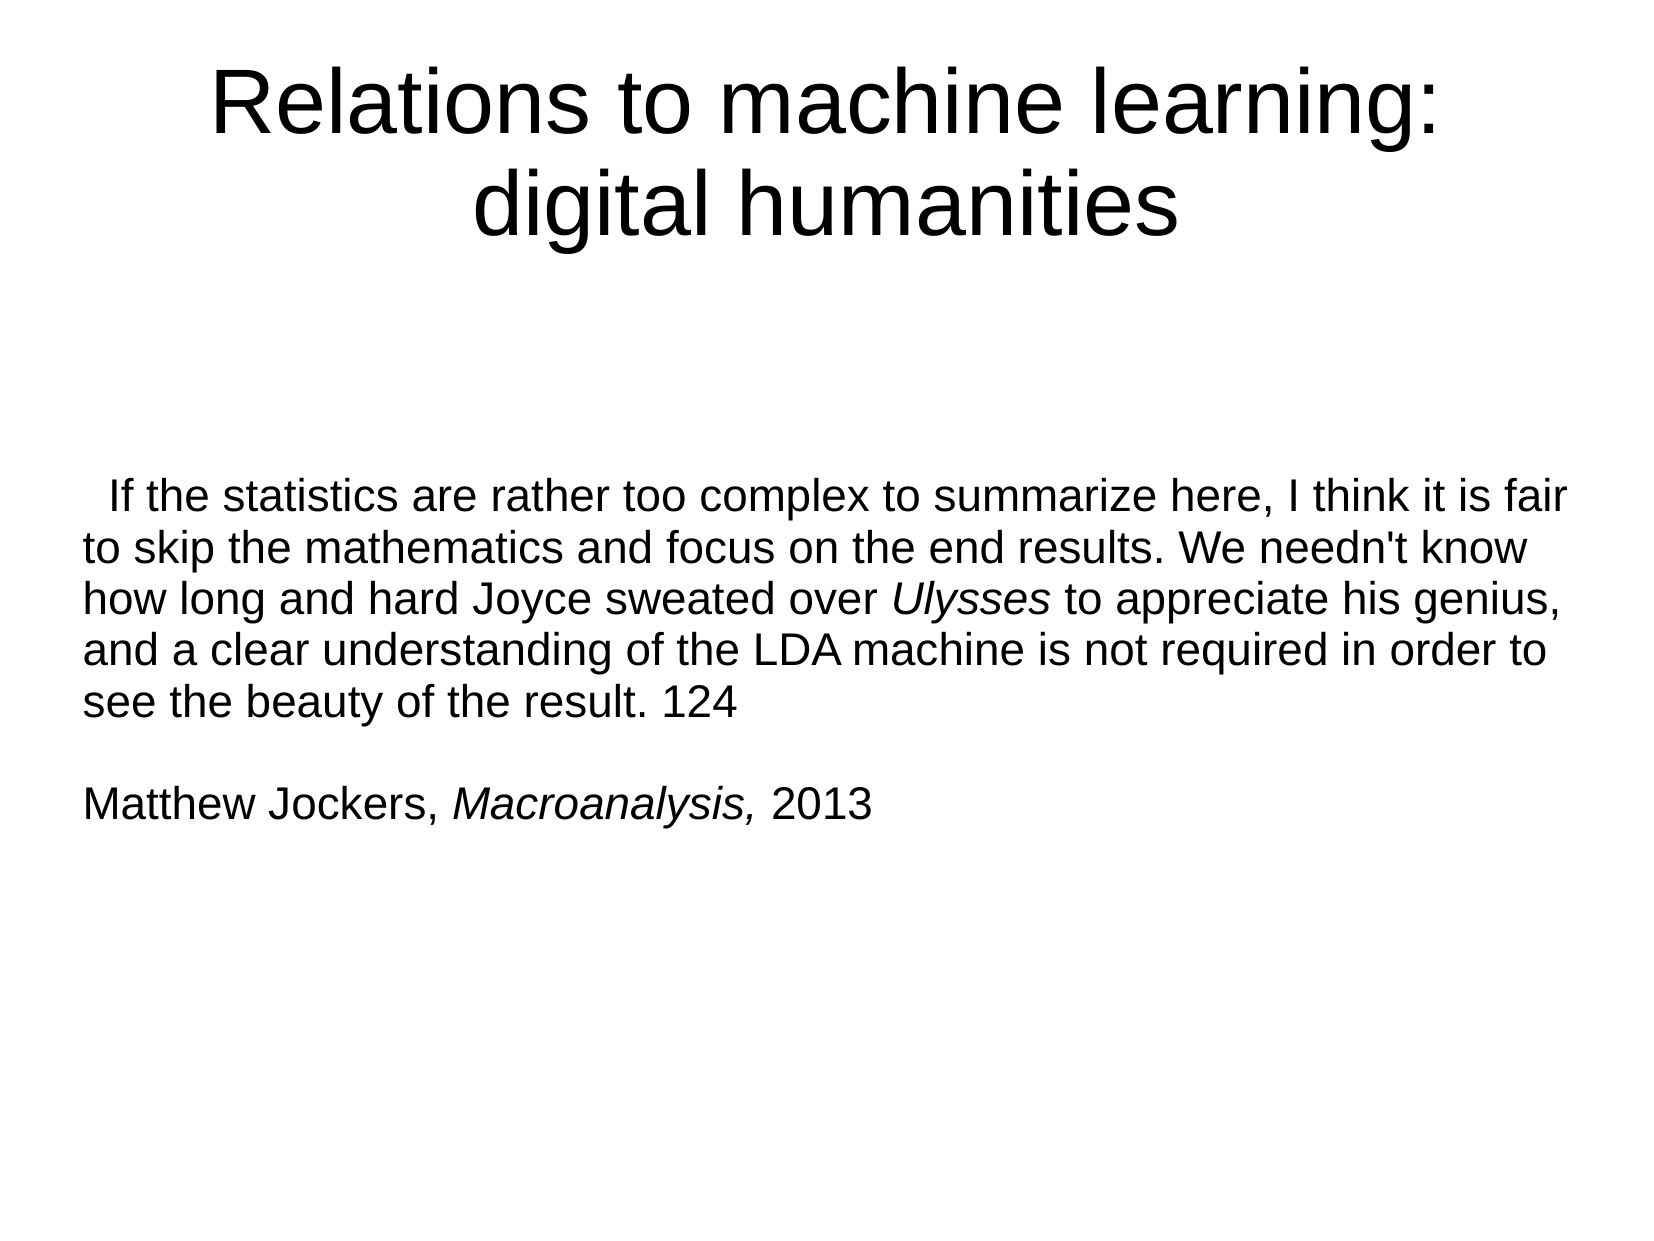

# Relations to machine learning: digital humanities
 If the statistics are rather too complex to summarize here, I think it is fair to skip the mathematics and focus on the end results. We needn't know how long and hard Joyce sweated over Ulysses to appreciate his genius, and a clear understanding of the LDA machine is not required in order to see the beauty of the result. 124
Matthew Jockers, Macroanalysis, 2013